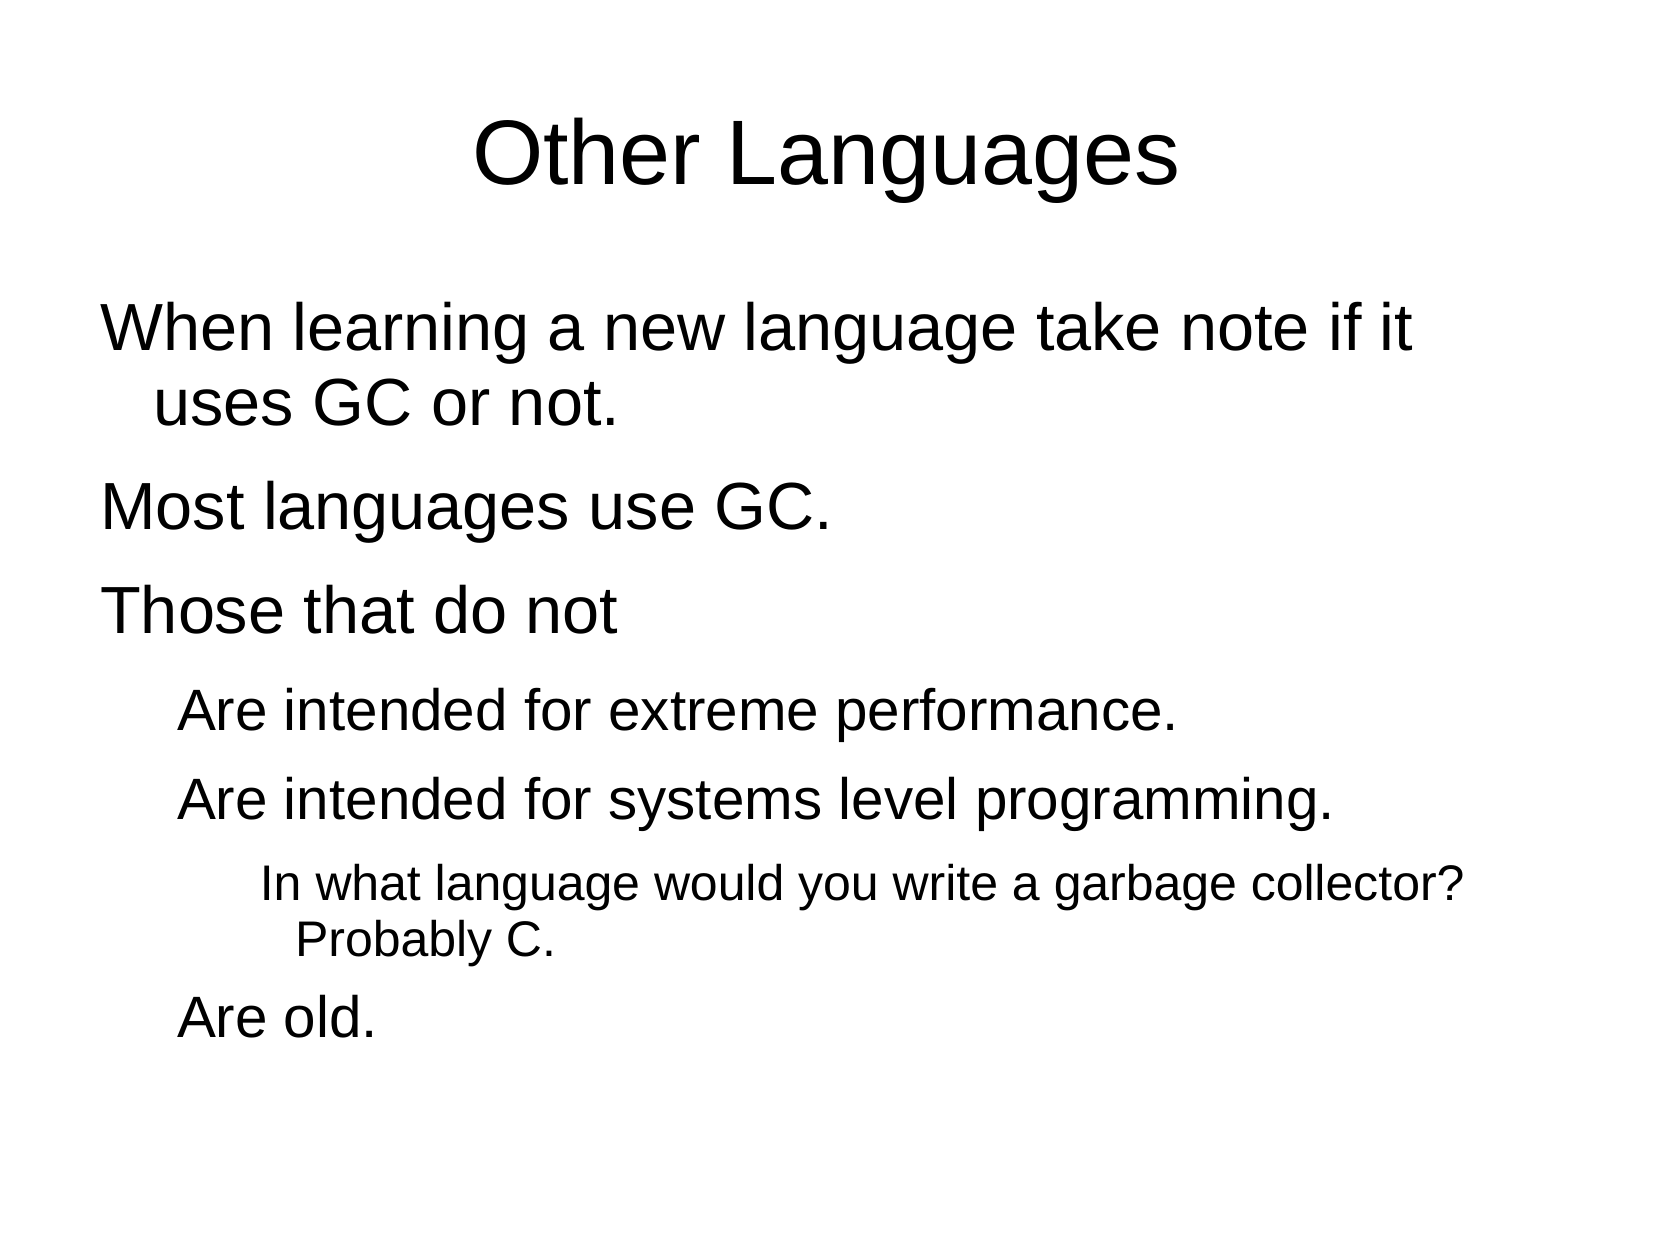

# Other Languages
When learning a new language take note if it uses GC or not.
Most languages use GC.
Those that do not
Are intended for extreme performance.
Are intended for systems level programming.
In what language would you write a garbage collector? Probably C.
Are old.